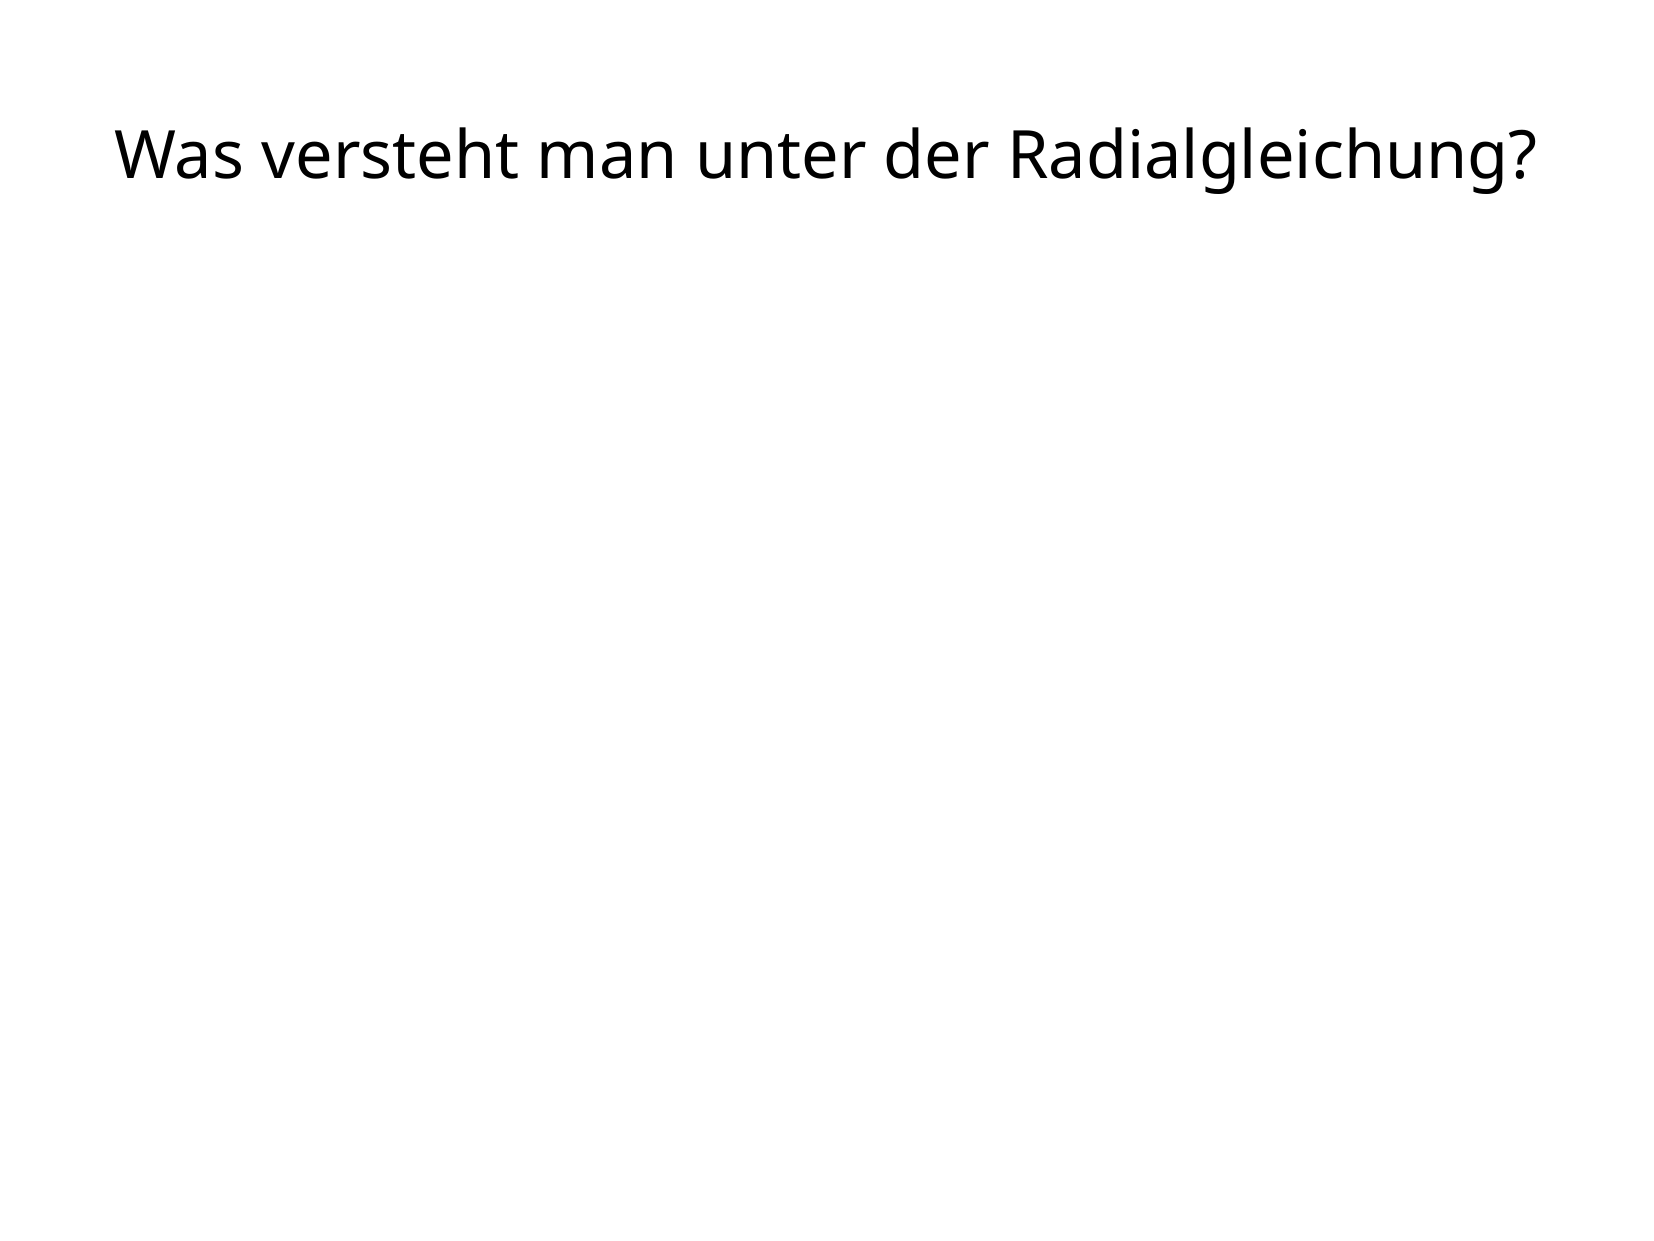

# Was versteht man unter der Radialgleichung?